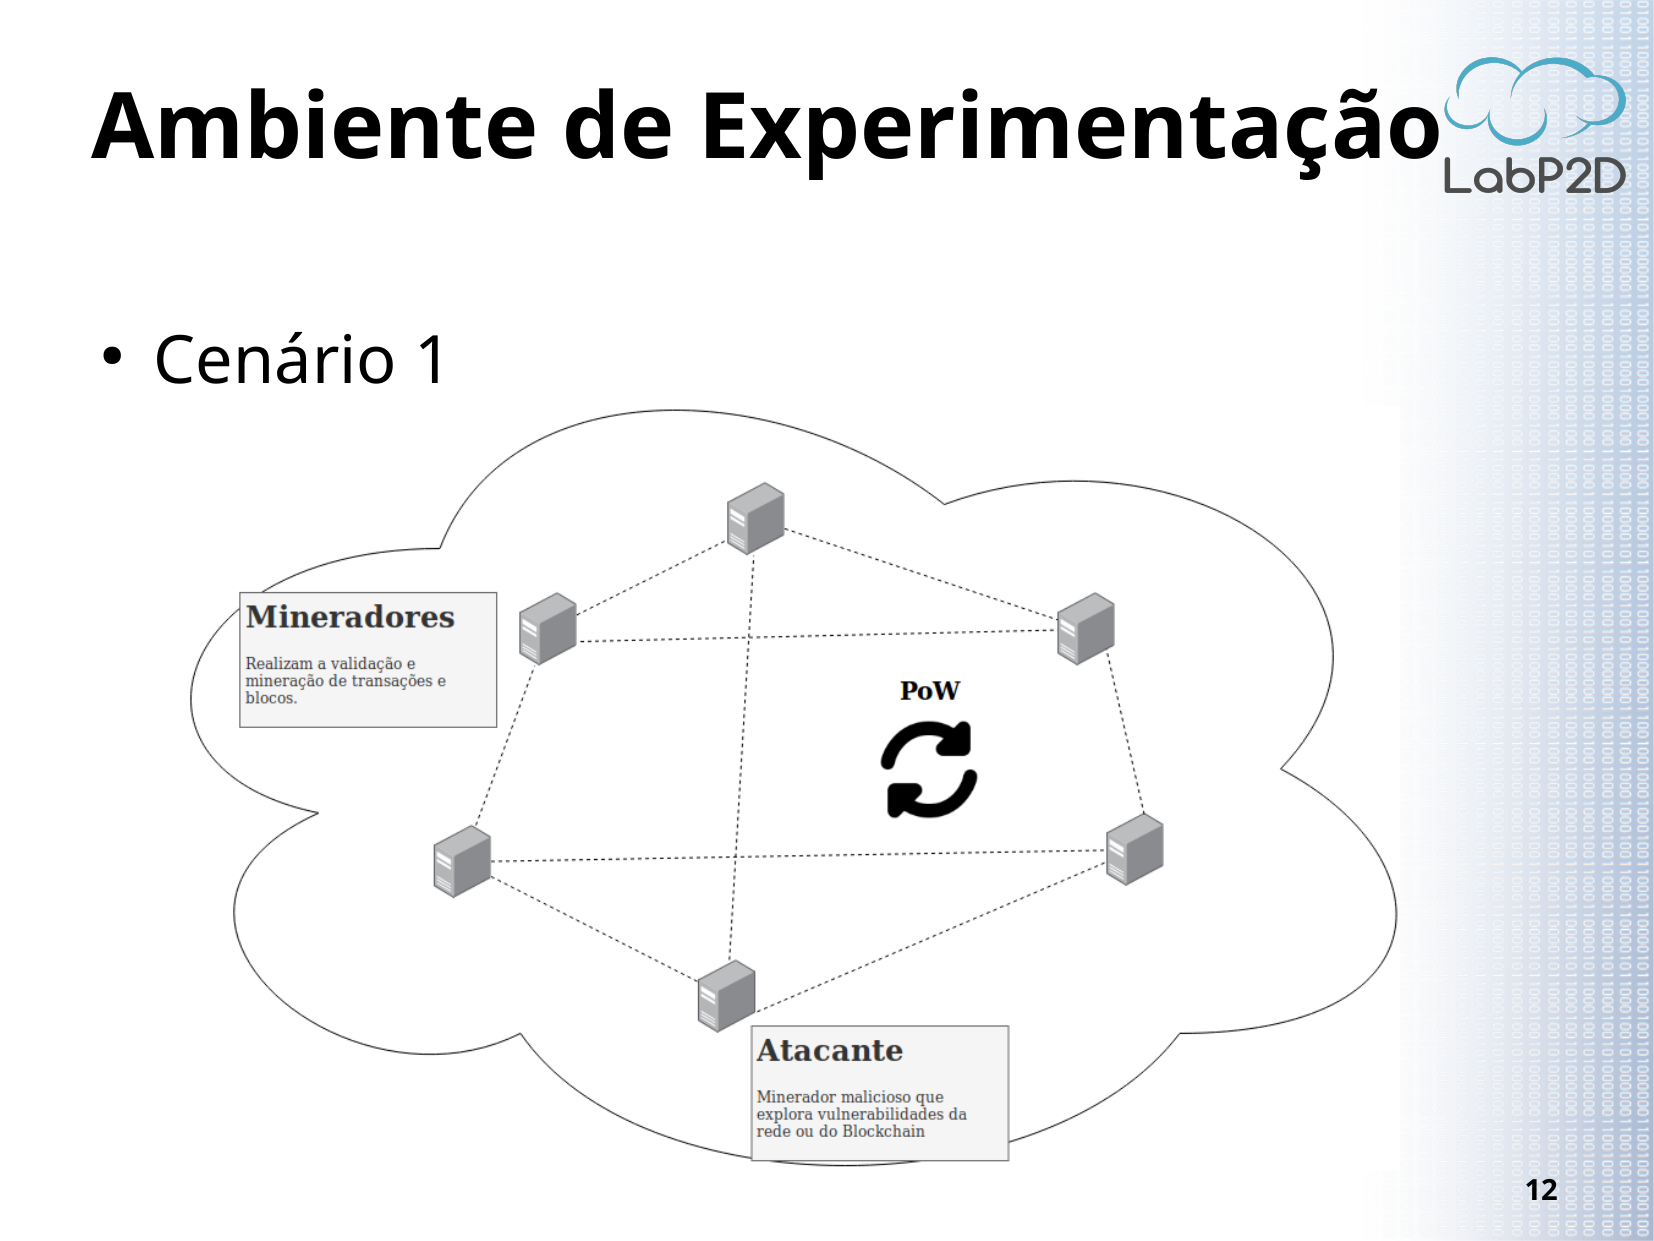

# Ambiente de Experimentação
Cenário 1
12